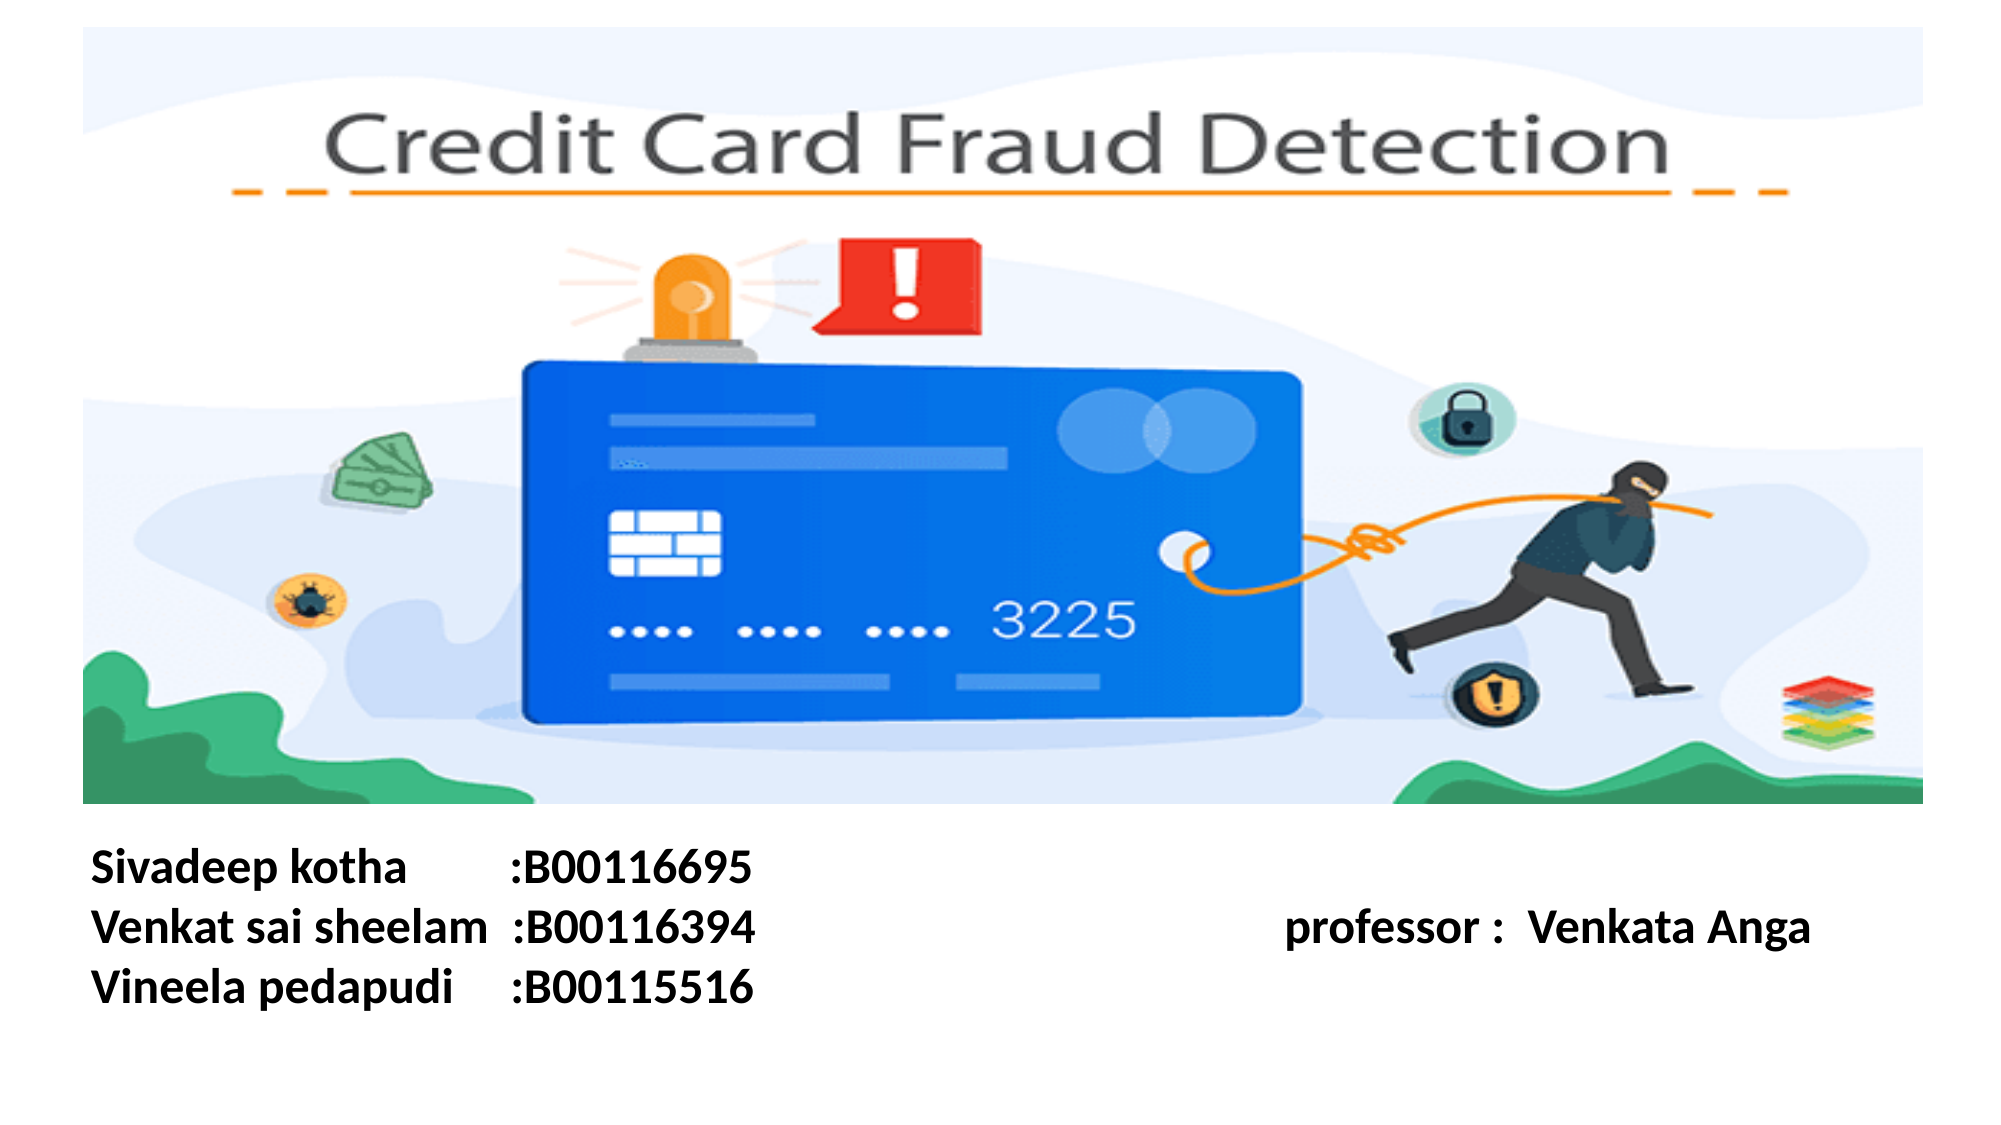

Sivadeep kotha         :B00116695
Venkat sai sheelam  :B00116394                                               professor :  Venkata Anga
Vineela pedapudi     :B00115516